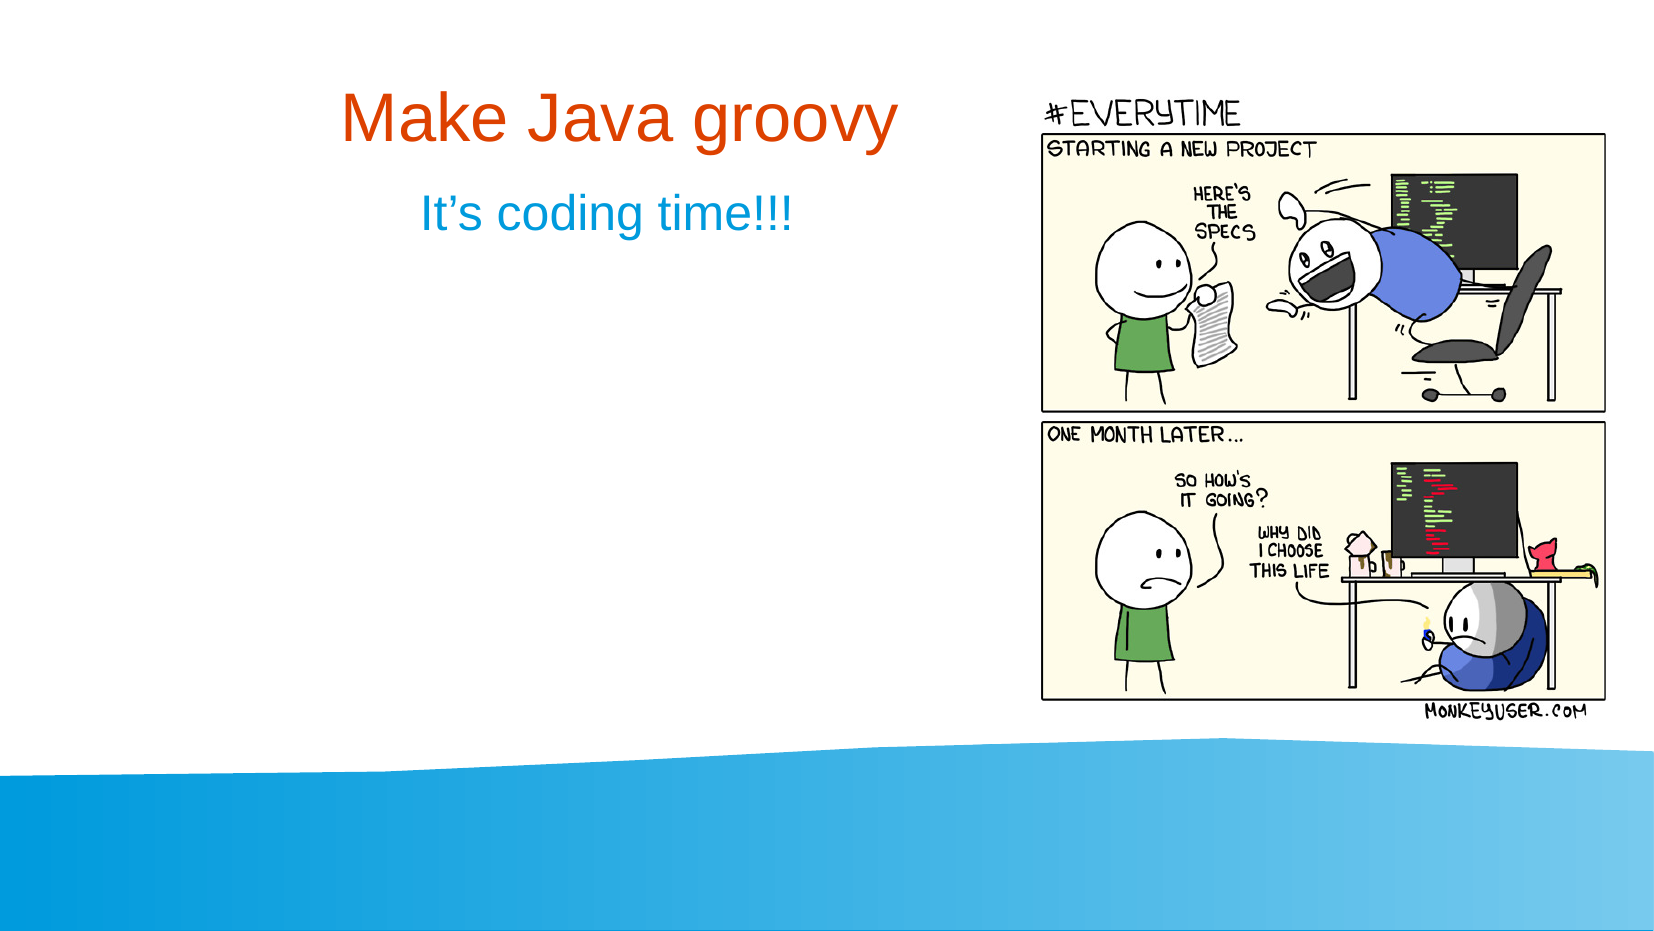

# Make Java groovy
It’s coding time!!!